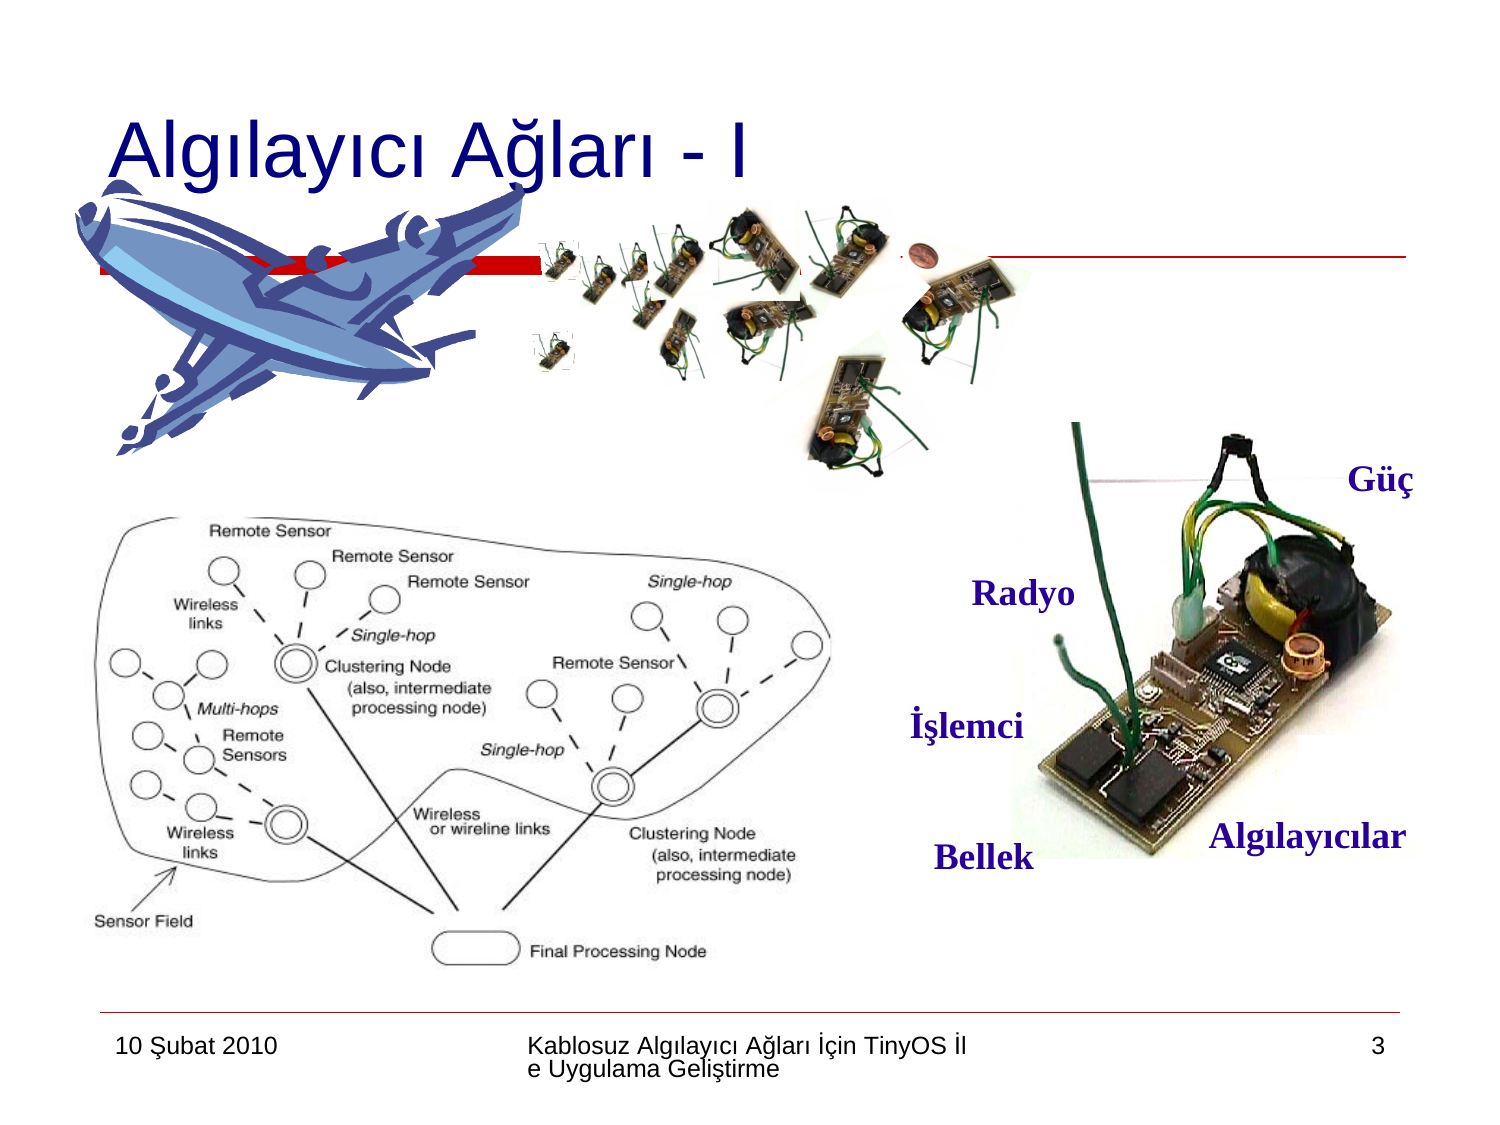

# Algılayıcı Ağları - I
Güç
Radyo
İşlemci
Algılayıcılar
Bellek
10 Şubat 2010
Kablosuz Algılayıcı Ağları İçin TinyOS İle Uygulama Geliştirme
3